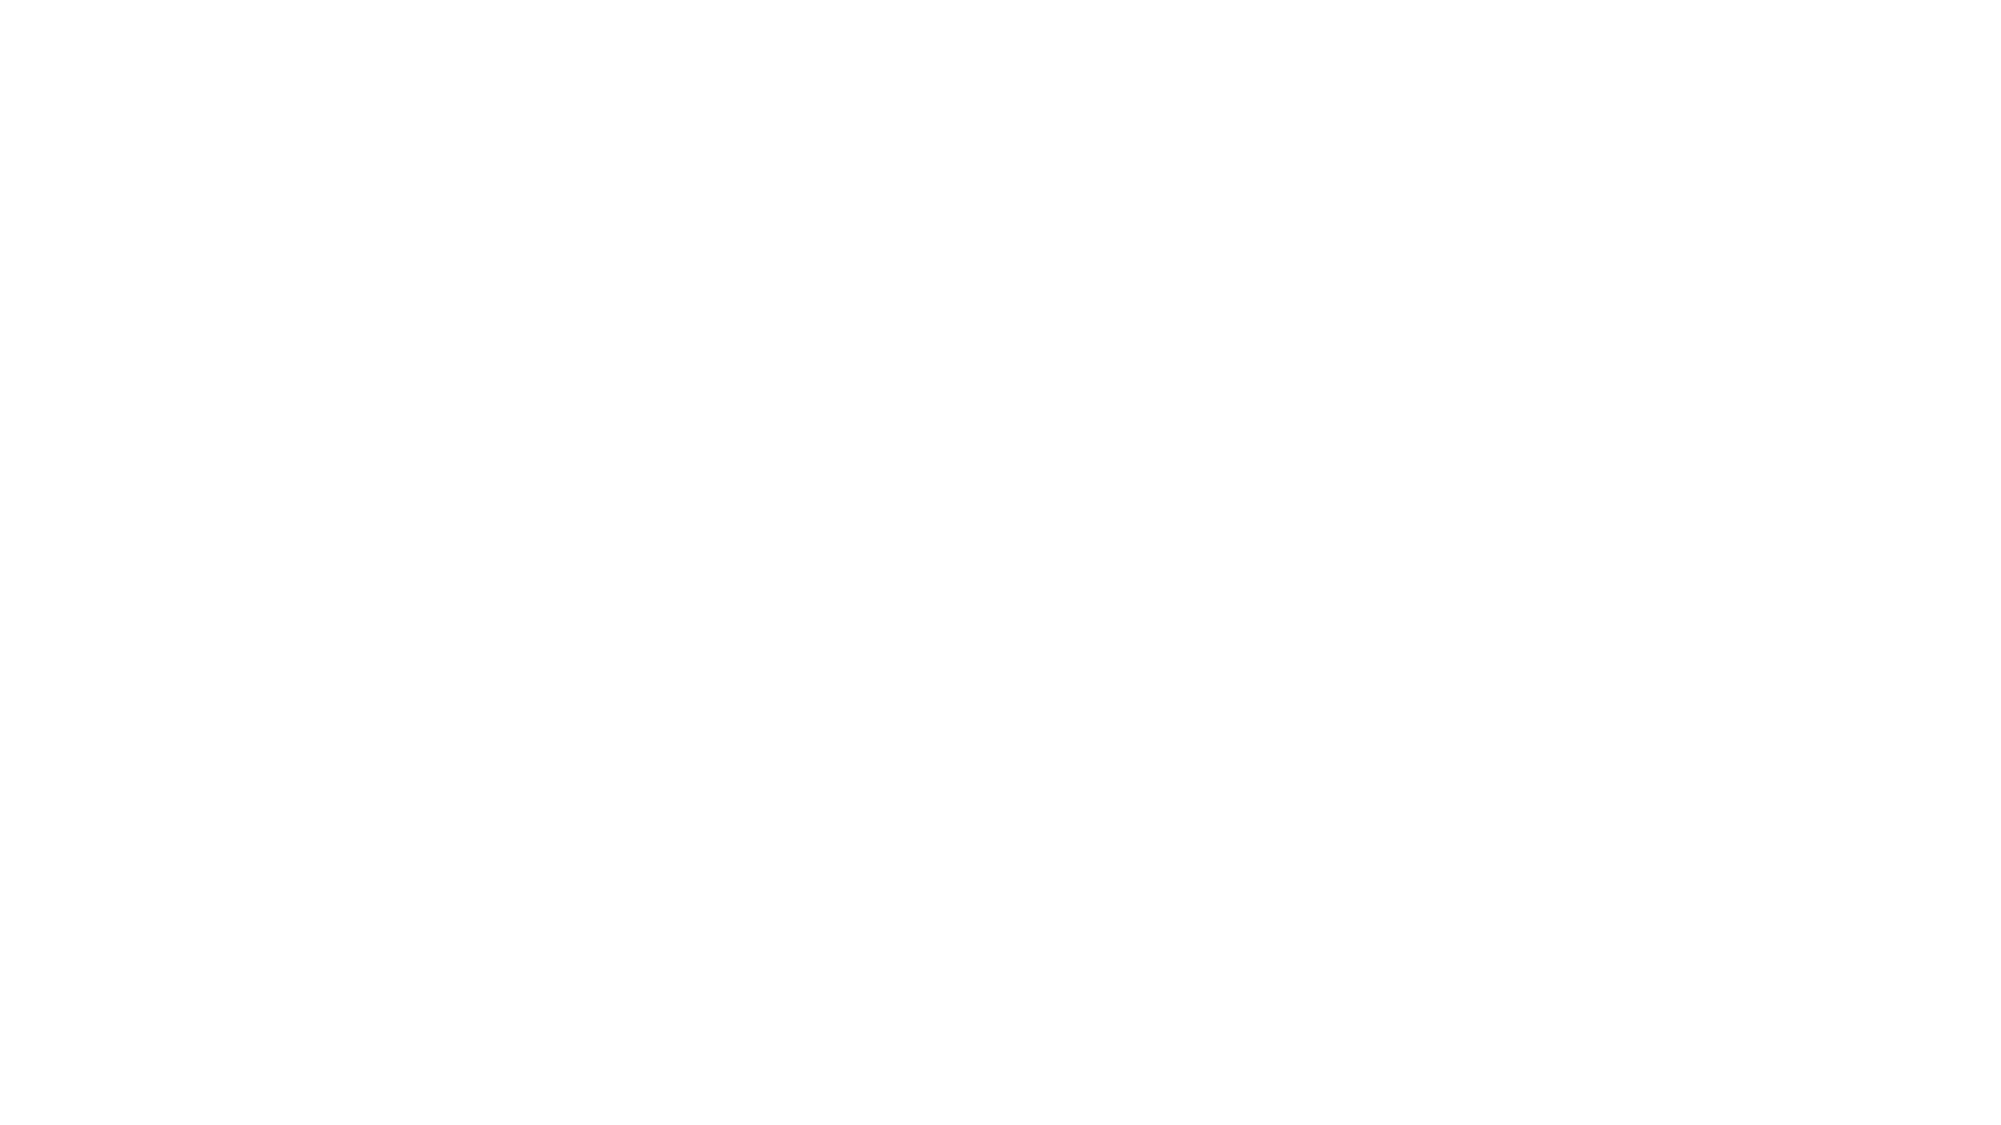

# Descrierea funcționării senzorului:
Senzorul Sharp 2Y0A21 este un senzor de distanta cu infrarosu,utilizat pentru a masura distanta dintre senzor si un obiect din fata acestuia.
Senzorul are un LED cu infrarosu care emite un fascicul de lumina infrarosie. Fasciculul infrarosu emis se loveste de un oobiect si se reflecta inapoi catre senzor. Acesta are un fotodetector care detecteaza lumina infrarosie reflectata de obiect. Semnalul de la fotodetector este procesat de un circuit intern al senzorului, iar pentru a afisa distanta dintre senzor si obiect am folosit relatia intre tensiue si distanta,iar constnta este specificata in documentatia senzorului:
		distanta=1/(volt*0.001197676)
Senzorul converteste informatia despre distanta intr-un semnal digital,iar pentru asta am folosit in cod un convertor ADC(Analog-to-Digital Converter) care citeste valoarea de la canal si calculeaza distanta pe baza valorii de tensiune returnate. Dupa configurarea ADC-ului pentru utilizarea AVCC am setat prescaler-ul la 128,ceea ce asigura o frecventa de conversie adecvata. Am folosit o functie pentru conversia analog-digitala care returneaza valoarea tensiunii intr-o distanta in decimetri. Aceasta tensiune este proportionala cu distanta masurata iar in final semnalul de iesire al senzorului este citit de microcontroler.
Acest senzor detecteaza rapid si precis distante intr-un interval de 1-8 decimetri.